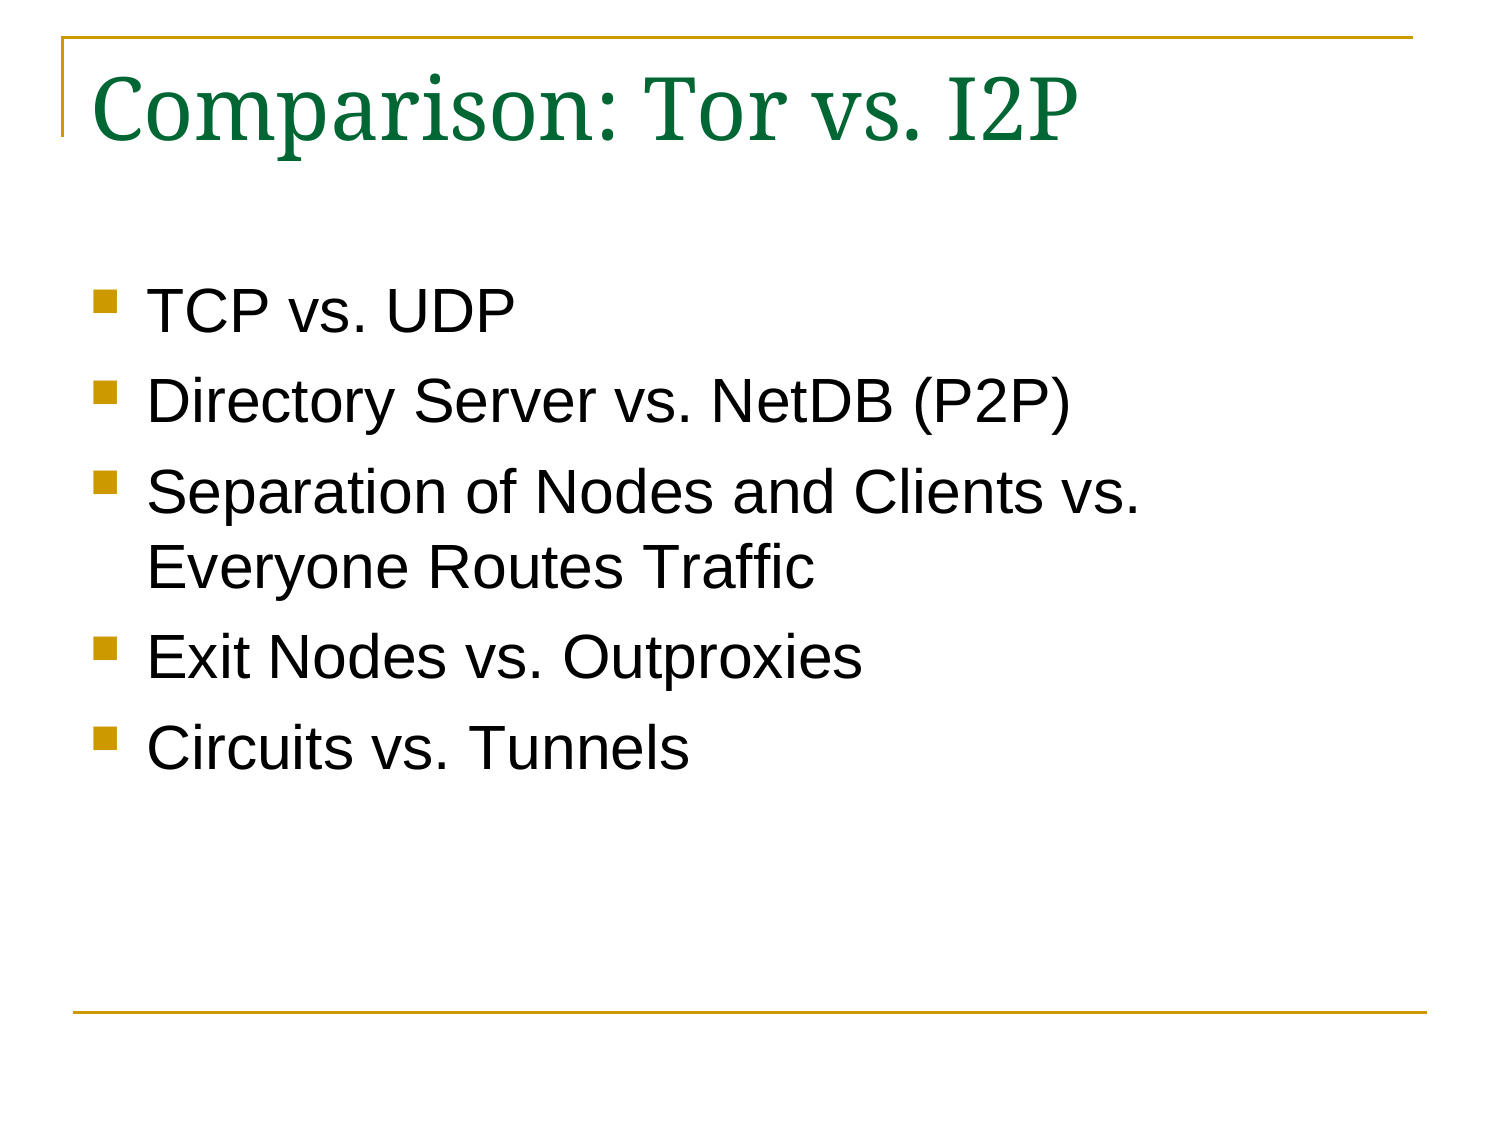

# Comparison: Tor vs. I2P
TCP vs. UDP
Directory Server vs. NetDB (P2P)
Separation of Nodes and Clients vs. Everyone Routes Traffic
Exit Nodes vs. Outproxies
Circuits vs. Tunnels